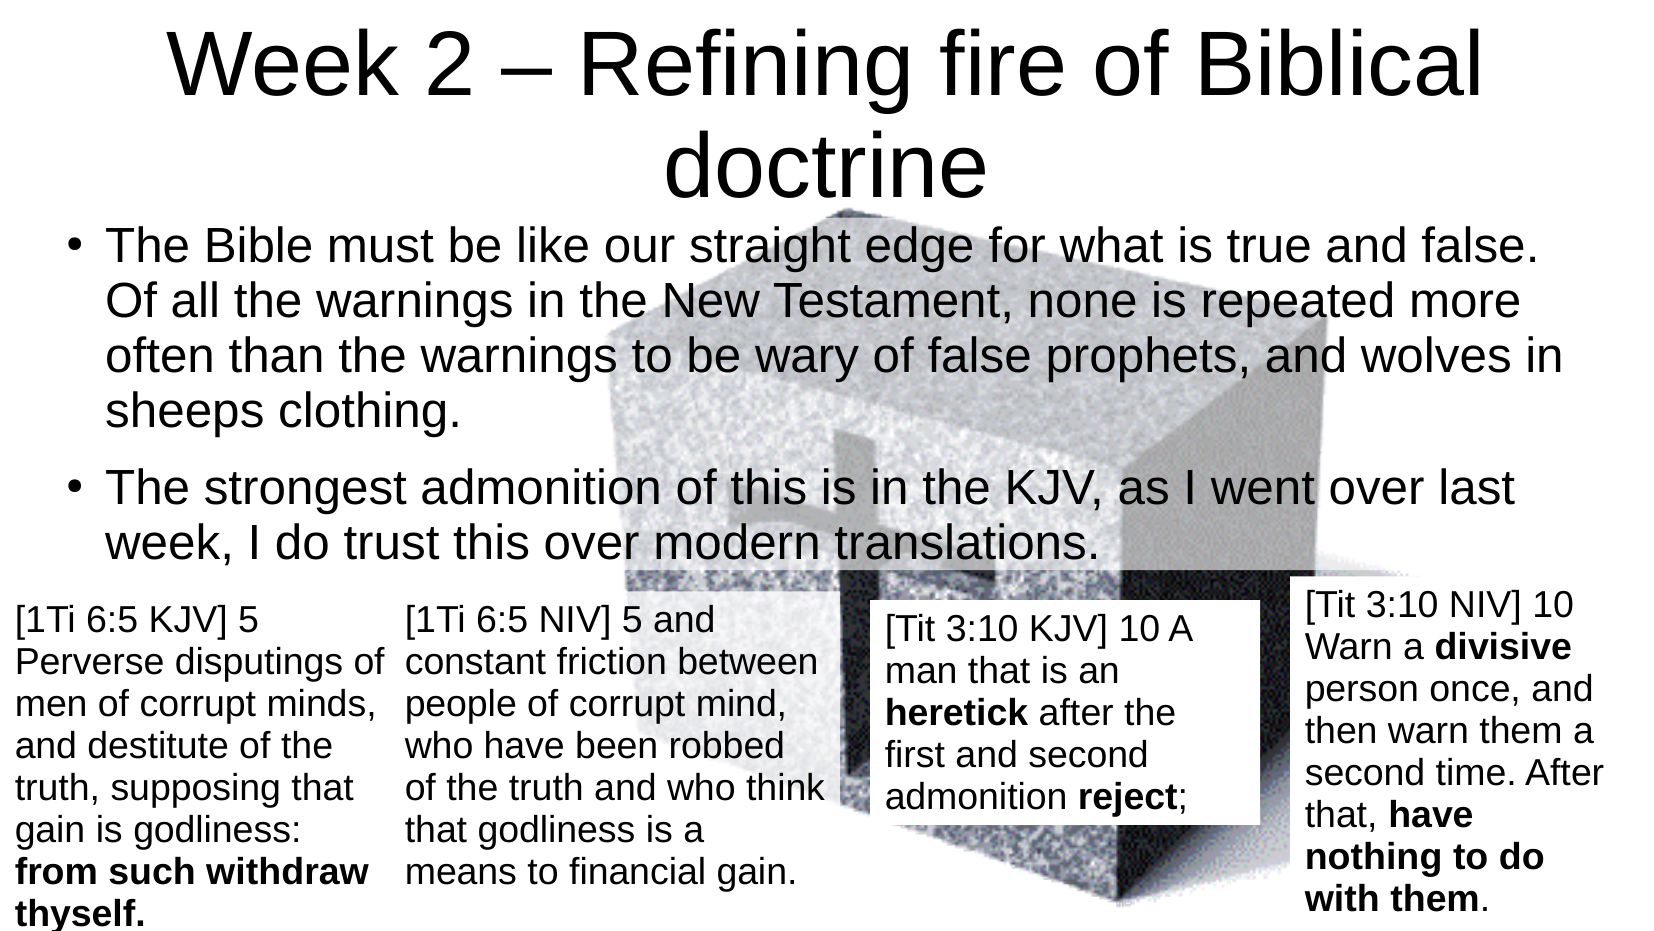

# Week 2 – Refining fire of Biblical doctrine
The Bible must be like our straight edge for what is true and false. Of all the warnings in the New Testament, none is repeated more often than the warnings to be wary of false prophets, and wolves in sheeps clothing.
The strongest admonition of this is in the KJV, as I went over last week, I do trust this over modern translations.
[Tit 3:10 NIV] 10 Warn a divisive person once, and then warn them a second time. After that, have nothing to do with them.
[1Ti 6:5 KJV] 5 Perverse disputings of men of corrupt minds, and destitute of the truth, supposing that gain is godliness: from such withdraw thyself.
[1Ti 6:5 NIV] 5 and constant friction between people of corrupt mind, who have been robbed of the truth and who think that godliness is a means to financial gain.
[Tit 3:10 KJV] 10 A man that is an heretick after the first and second admonition reject;